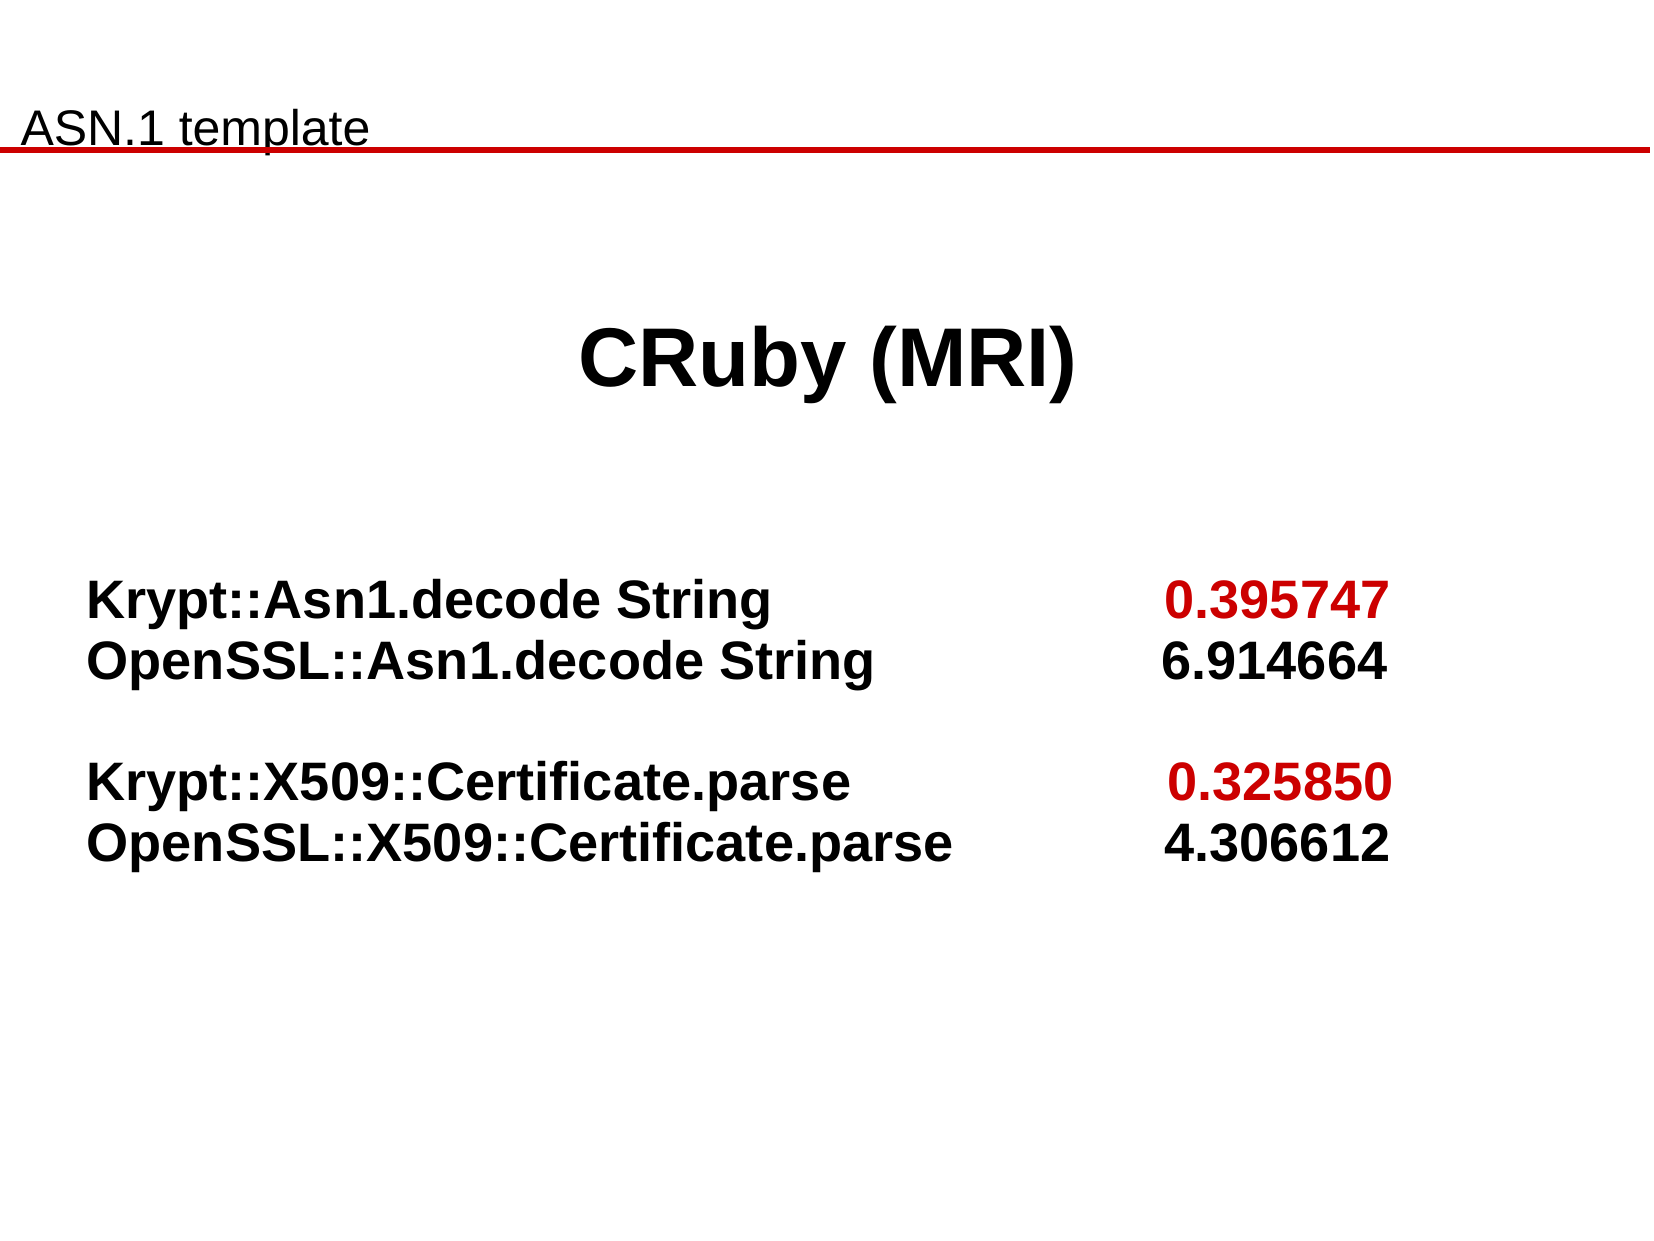

#
ASN.1 template
CRuby (MRI)
Krypt::Asn1.decode String 0.395747
OpenSSL::Asn1.decode String 6.914664
Krypt::X509::Certificate.parse 0.325850
OpenSSL::X509::Certificate.parse 4.306612